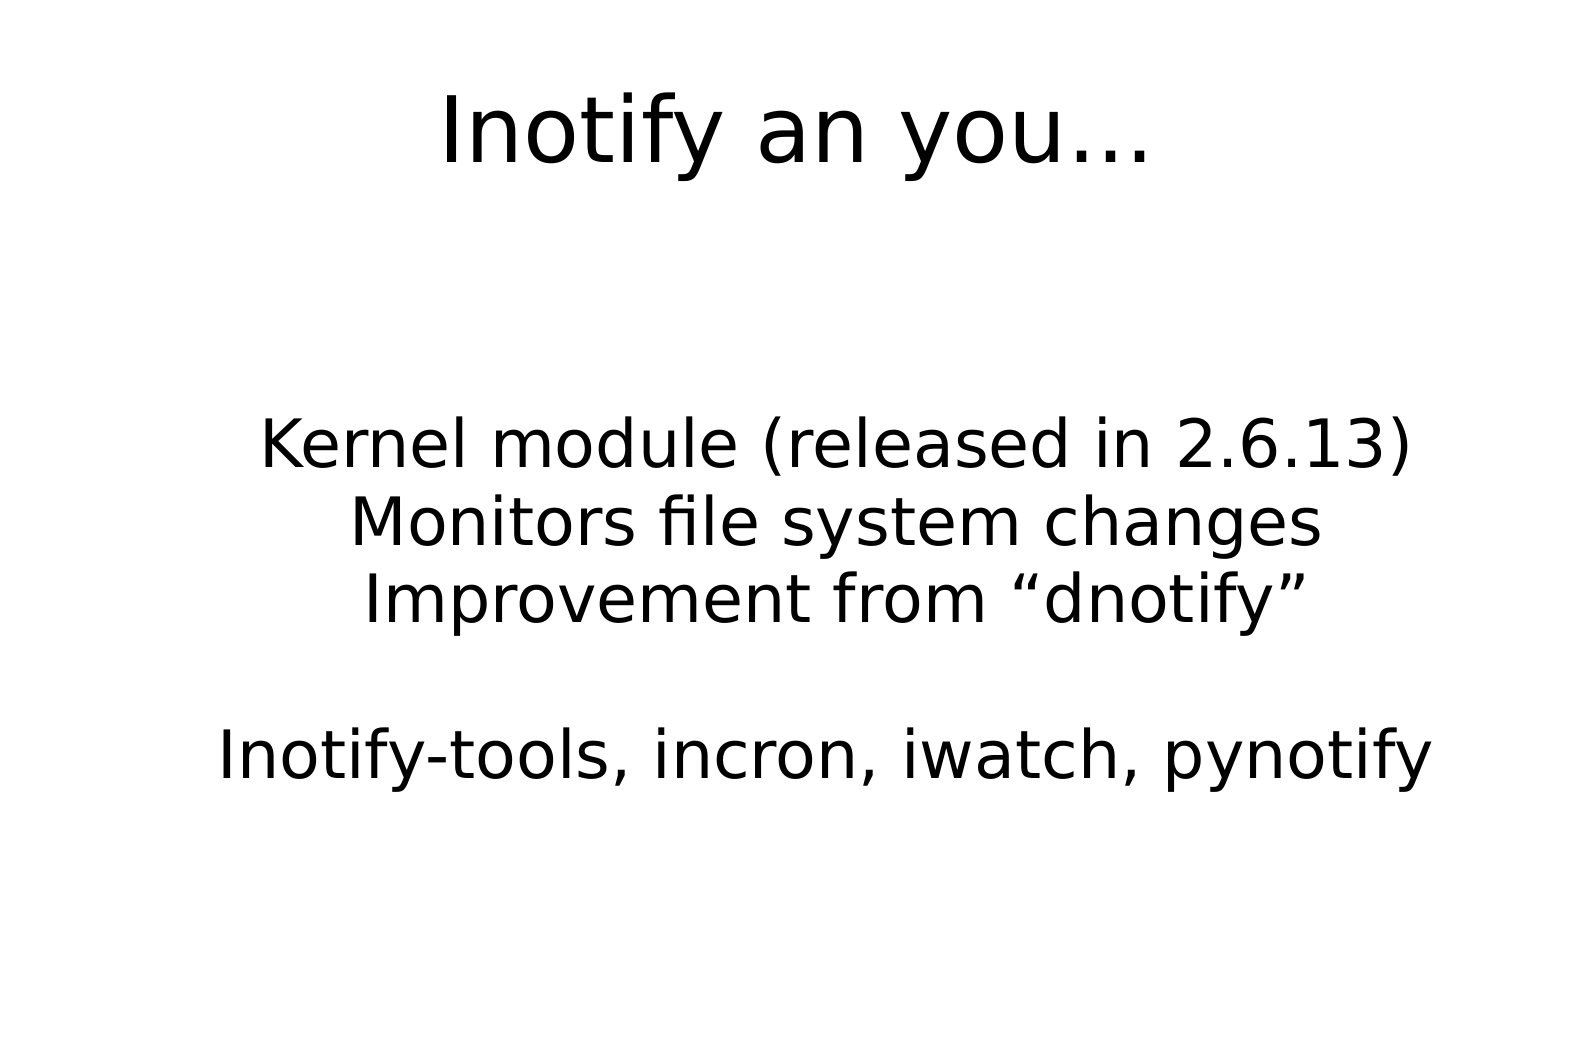

# Inotify an you...
Kernel module (released in 2.6.13)
Monitors file system changes
Improvement from “dnotify”
Inotify-tools, incron, iwatch, pynotify